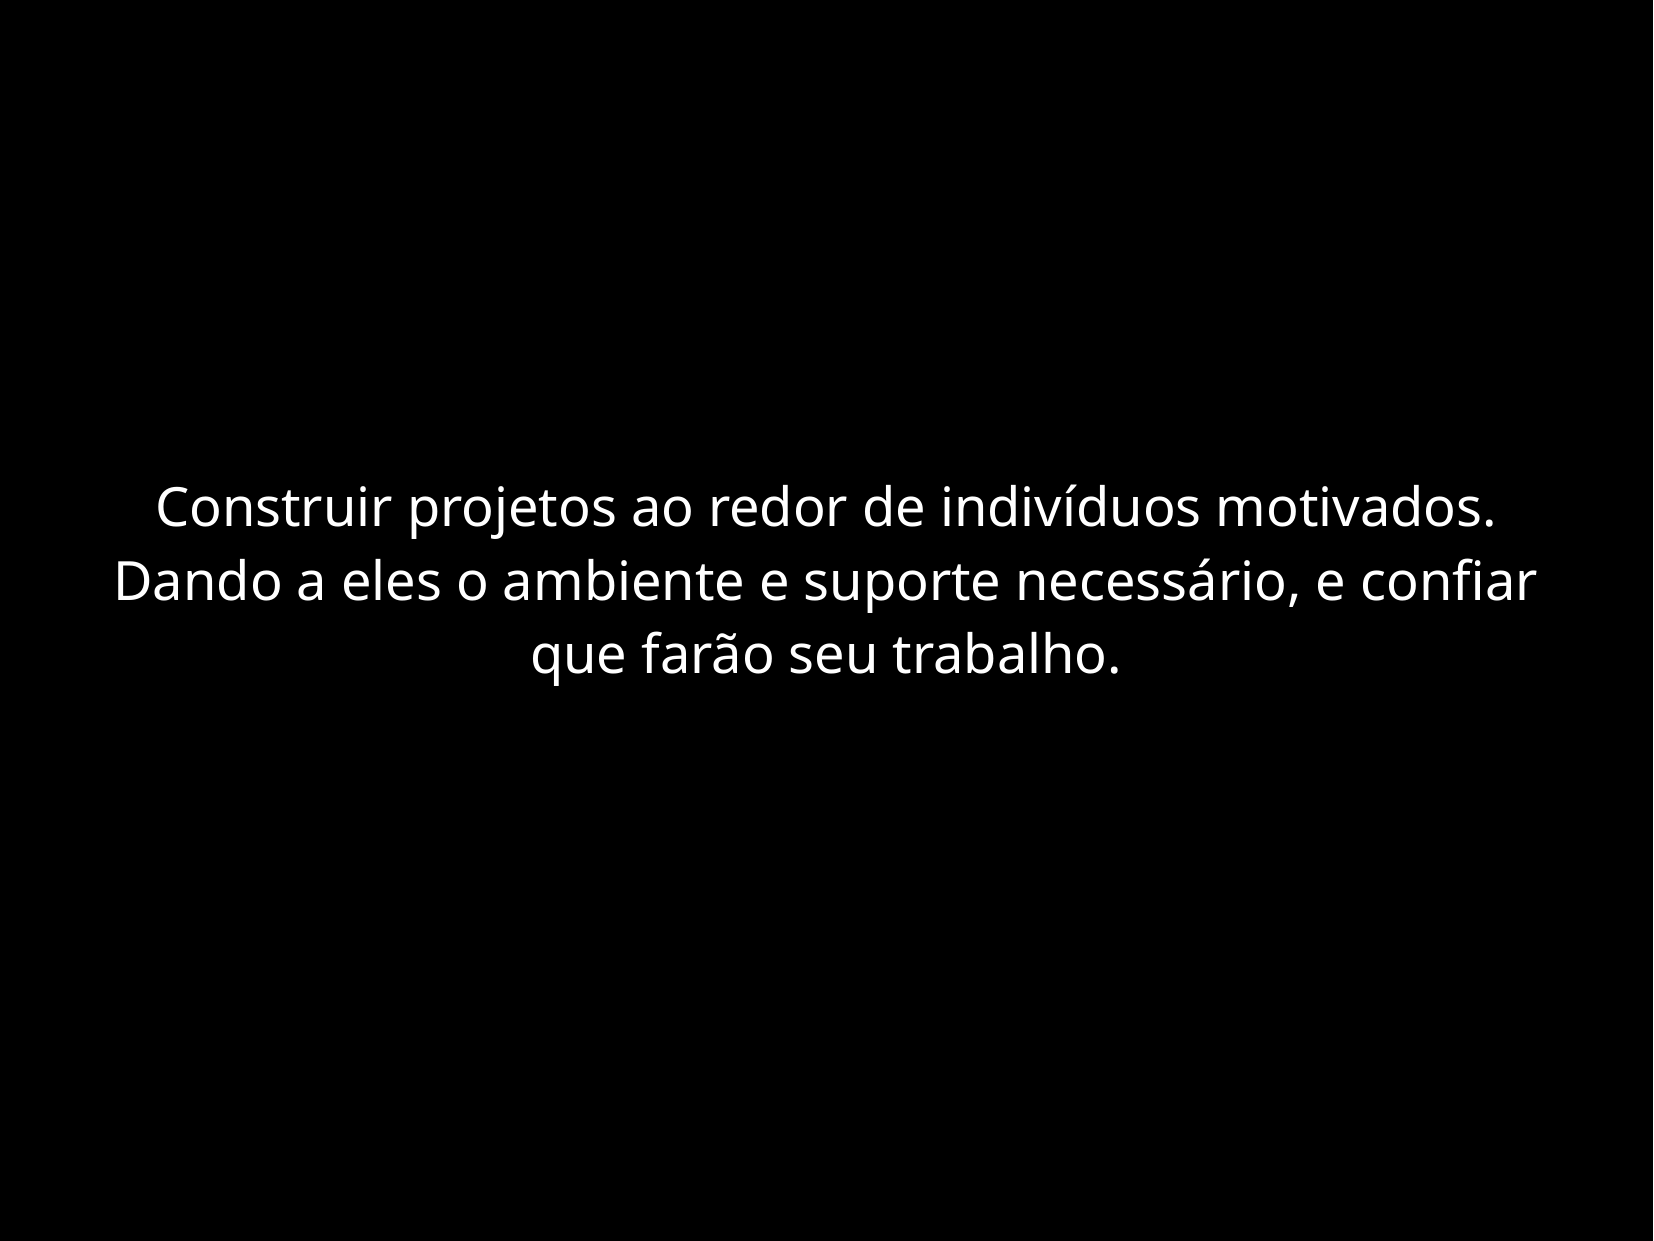

Construir projetos ao redor de indivíduos motivados. Dando a eles o ambiente e suporte necessário, e confiar que farão seu trabalho.